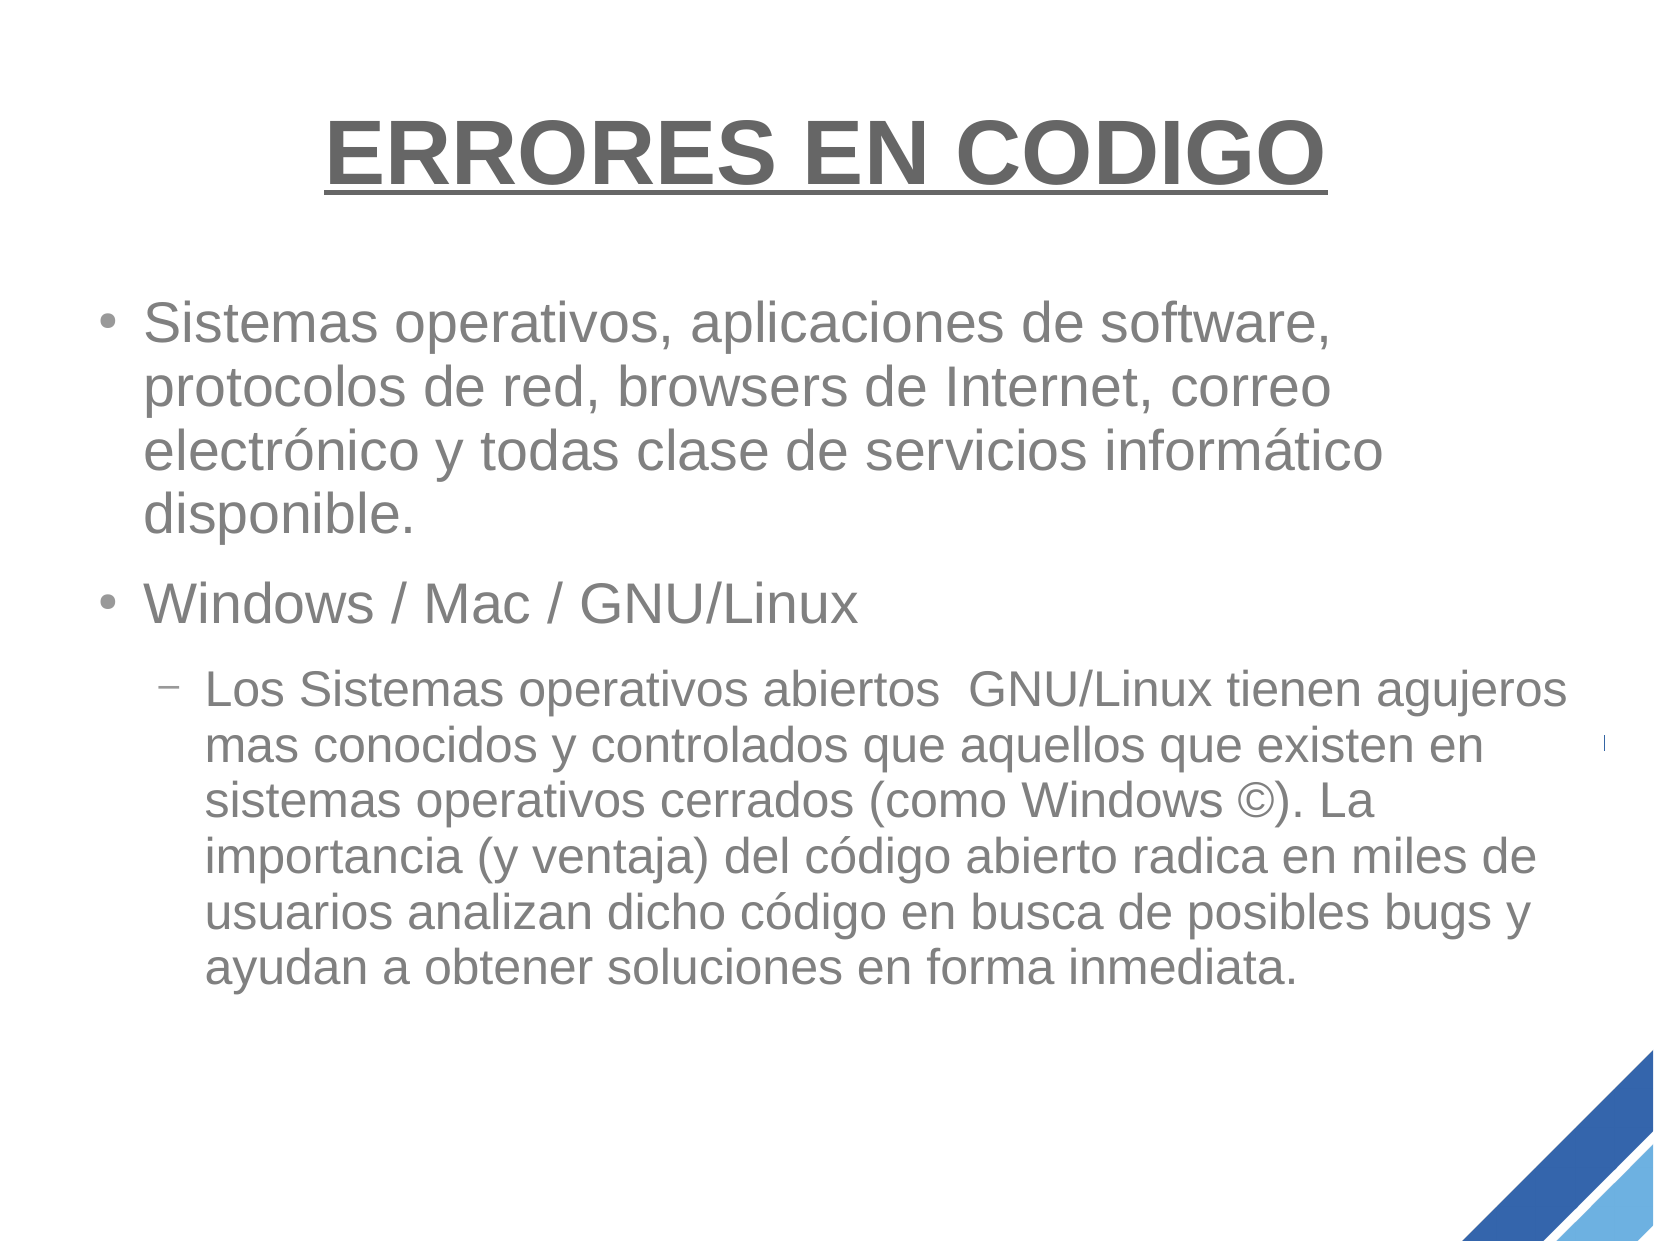

# ERRORES EN CODIGO
Sistemas operativos, aplicaciones de software, protocolos de red, browsers de Internet, correo electrónico y todas clase de servicios informático disponible.
Windows / Mac / GNU/Linux
Los Sistemas operativos abiertos GNU/Linux tienen agujeros mas conocidos y controlados que aquellos que existen en sistemas operativos cerrados (como Windows ©). La importancia (y ventaja) del código abierto radica en miles de usuarios analizan dicho código en busca de posibles bugs y ayudan a obtener soluciones en forma inmediata.